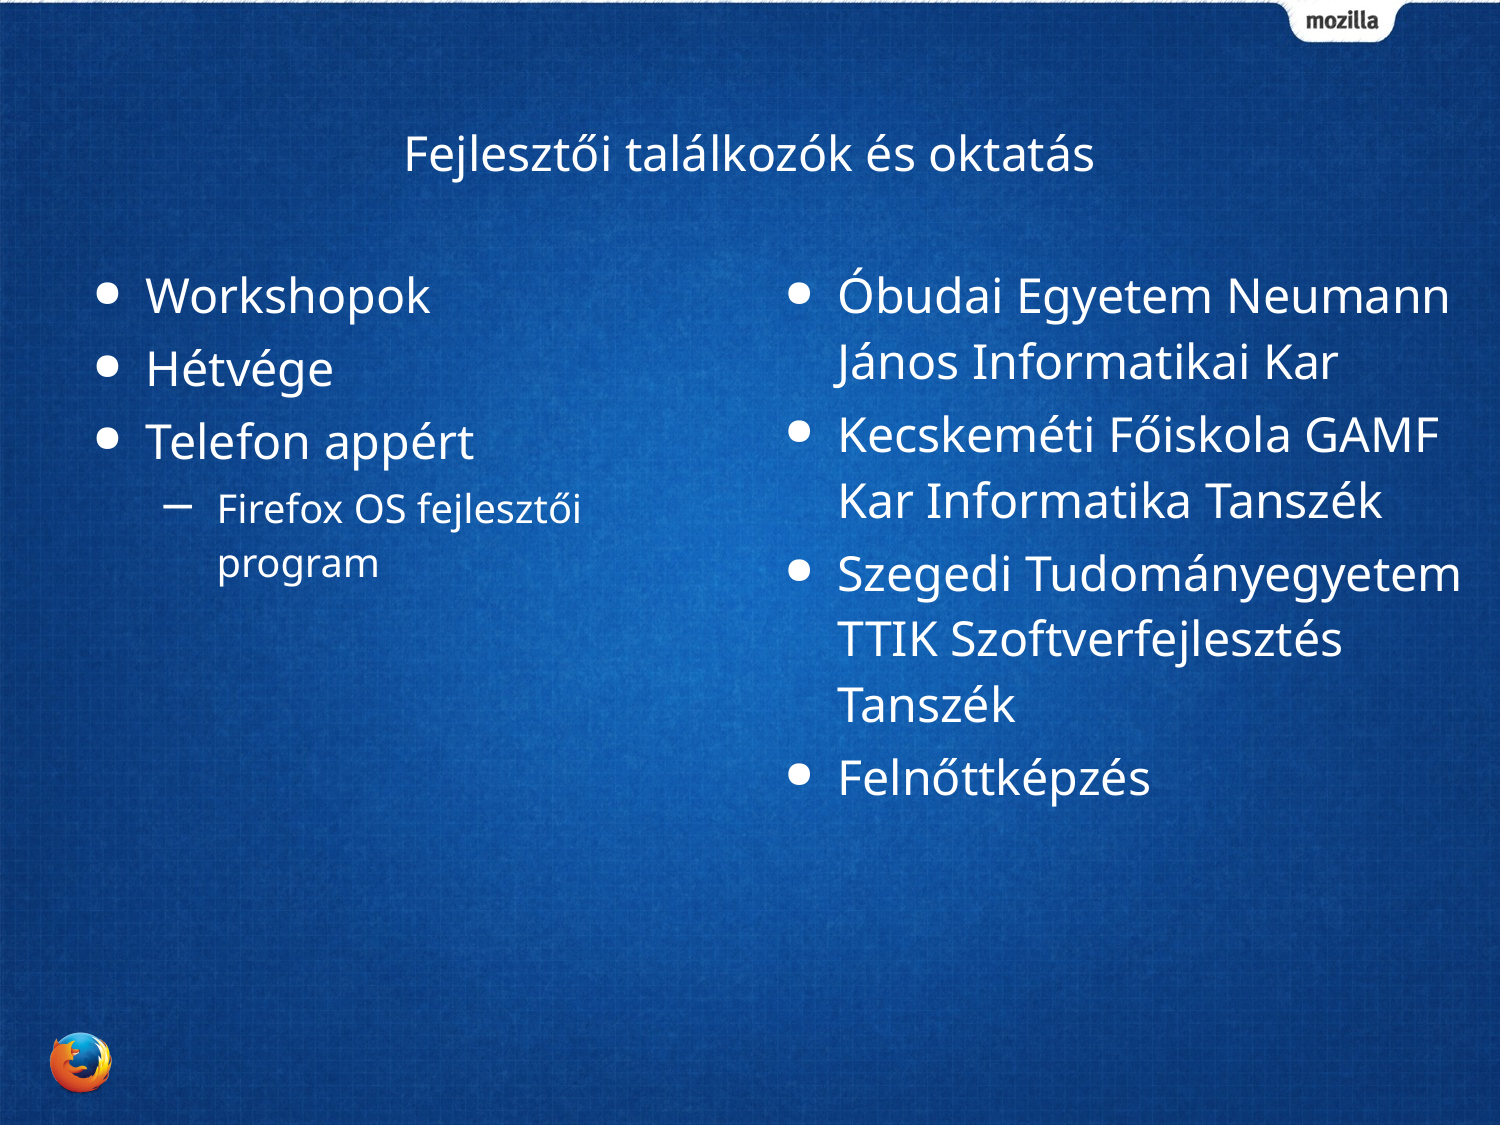

# Fejlesztői találkozók és oktatás
Workshopok
Hétvége
Telefon appért
Firefox OS fejlesztői program
Óbudai Egyetem Neumann János Informatikai Kar
Kecskeméti Főiskola GAMF Kar Informatika Tanszék
Szegedi Tudományegyetem TTIK Szoftverfejlesztés Tanszék
Felnőttképzés